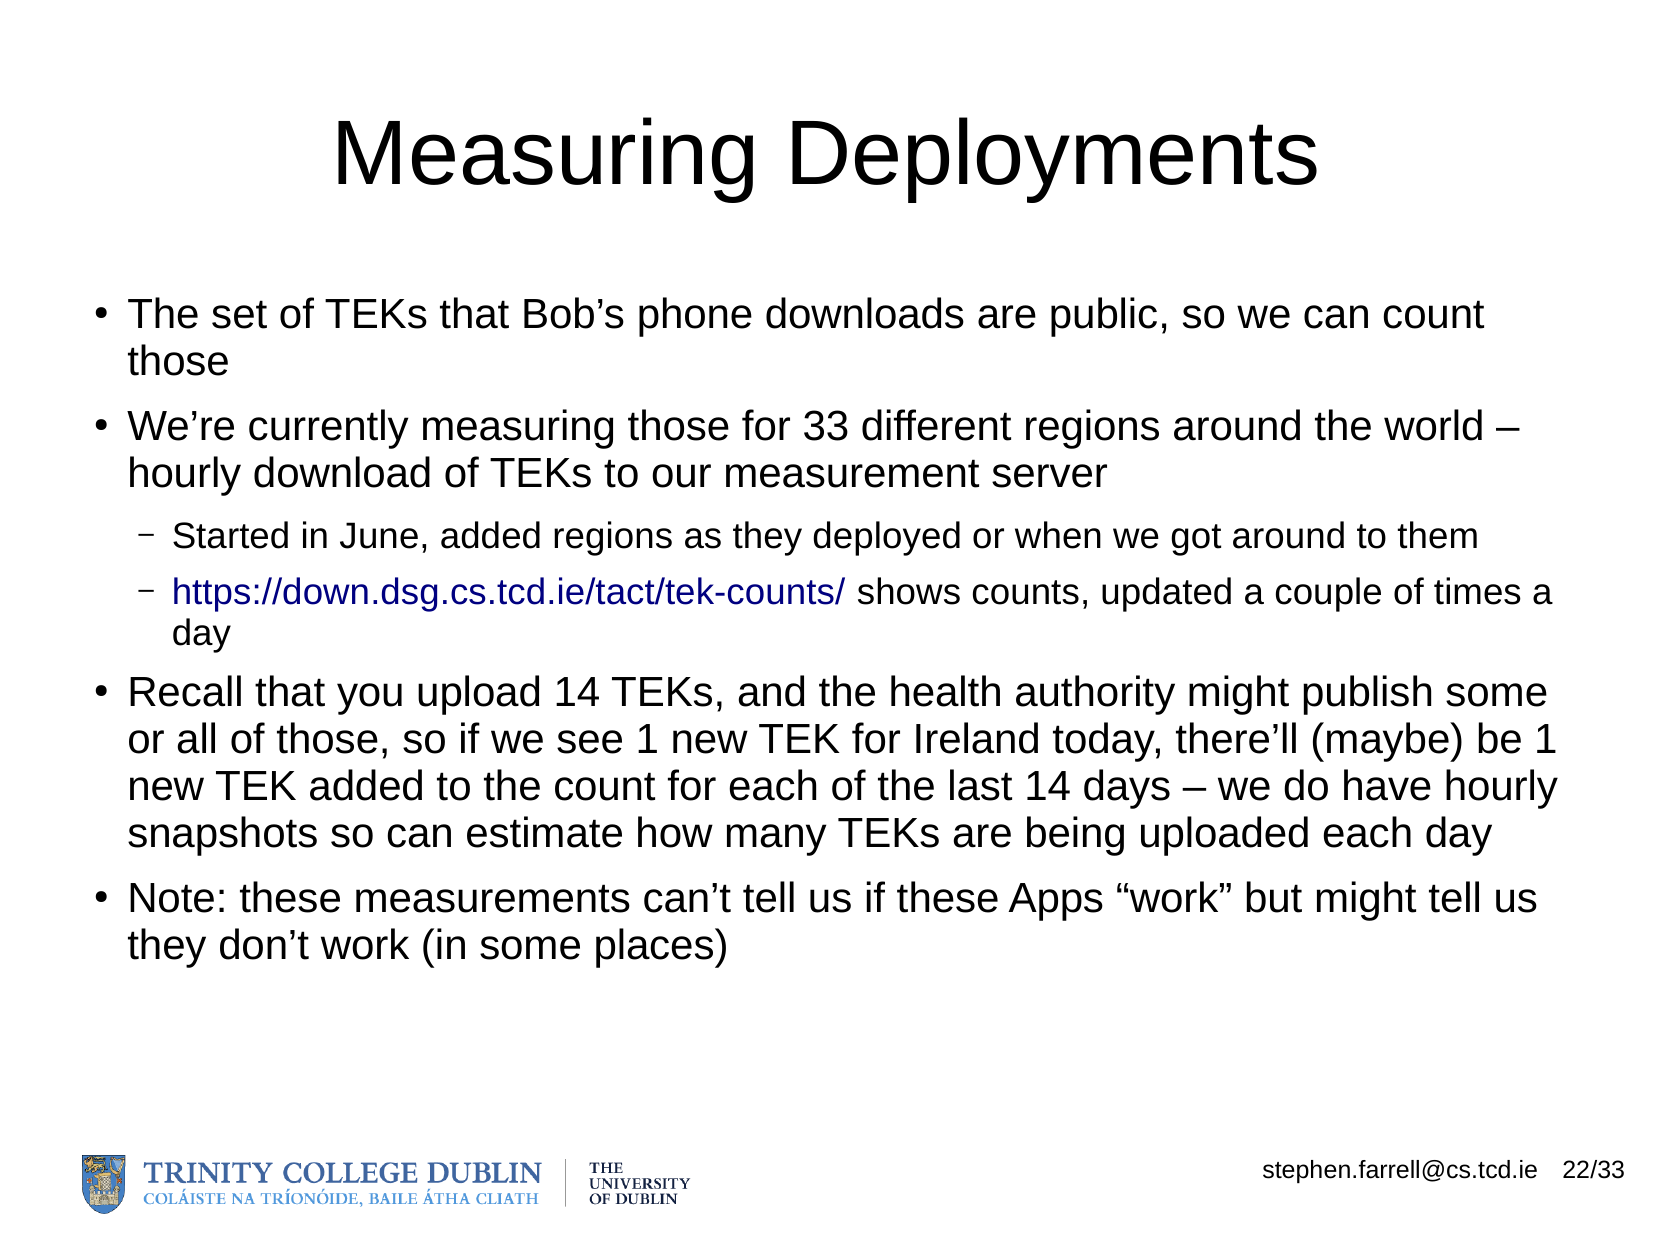

# Measuring Deployments
The set of TEKs that Bob’s phone downloads are public, so we can count those
We’re currently measuring those for 33 different regions around the world – hourly download of TEKs to our measurement server
Started in June, added regions as they deployed or when we got around to them
https://down.dsg.cs.tcd.ie/tact/tek-counts/ shows counts, updated a couple of times a day
Recall that you upload 14 TEKs, and the health authority might publish some or all of those, so if we see 1 new TEK for Ireland today, there’ll (maybe) be 1 new TEK added to the count for each of the last 14 days – we do have hourly snapshots so can estimate how many TEKs are being uploaded each day
Note: these measurements can’t tell us if these Apps “work” but might tell us they don’t work (in some places)